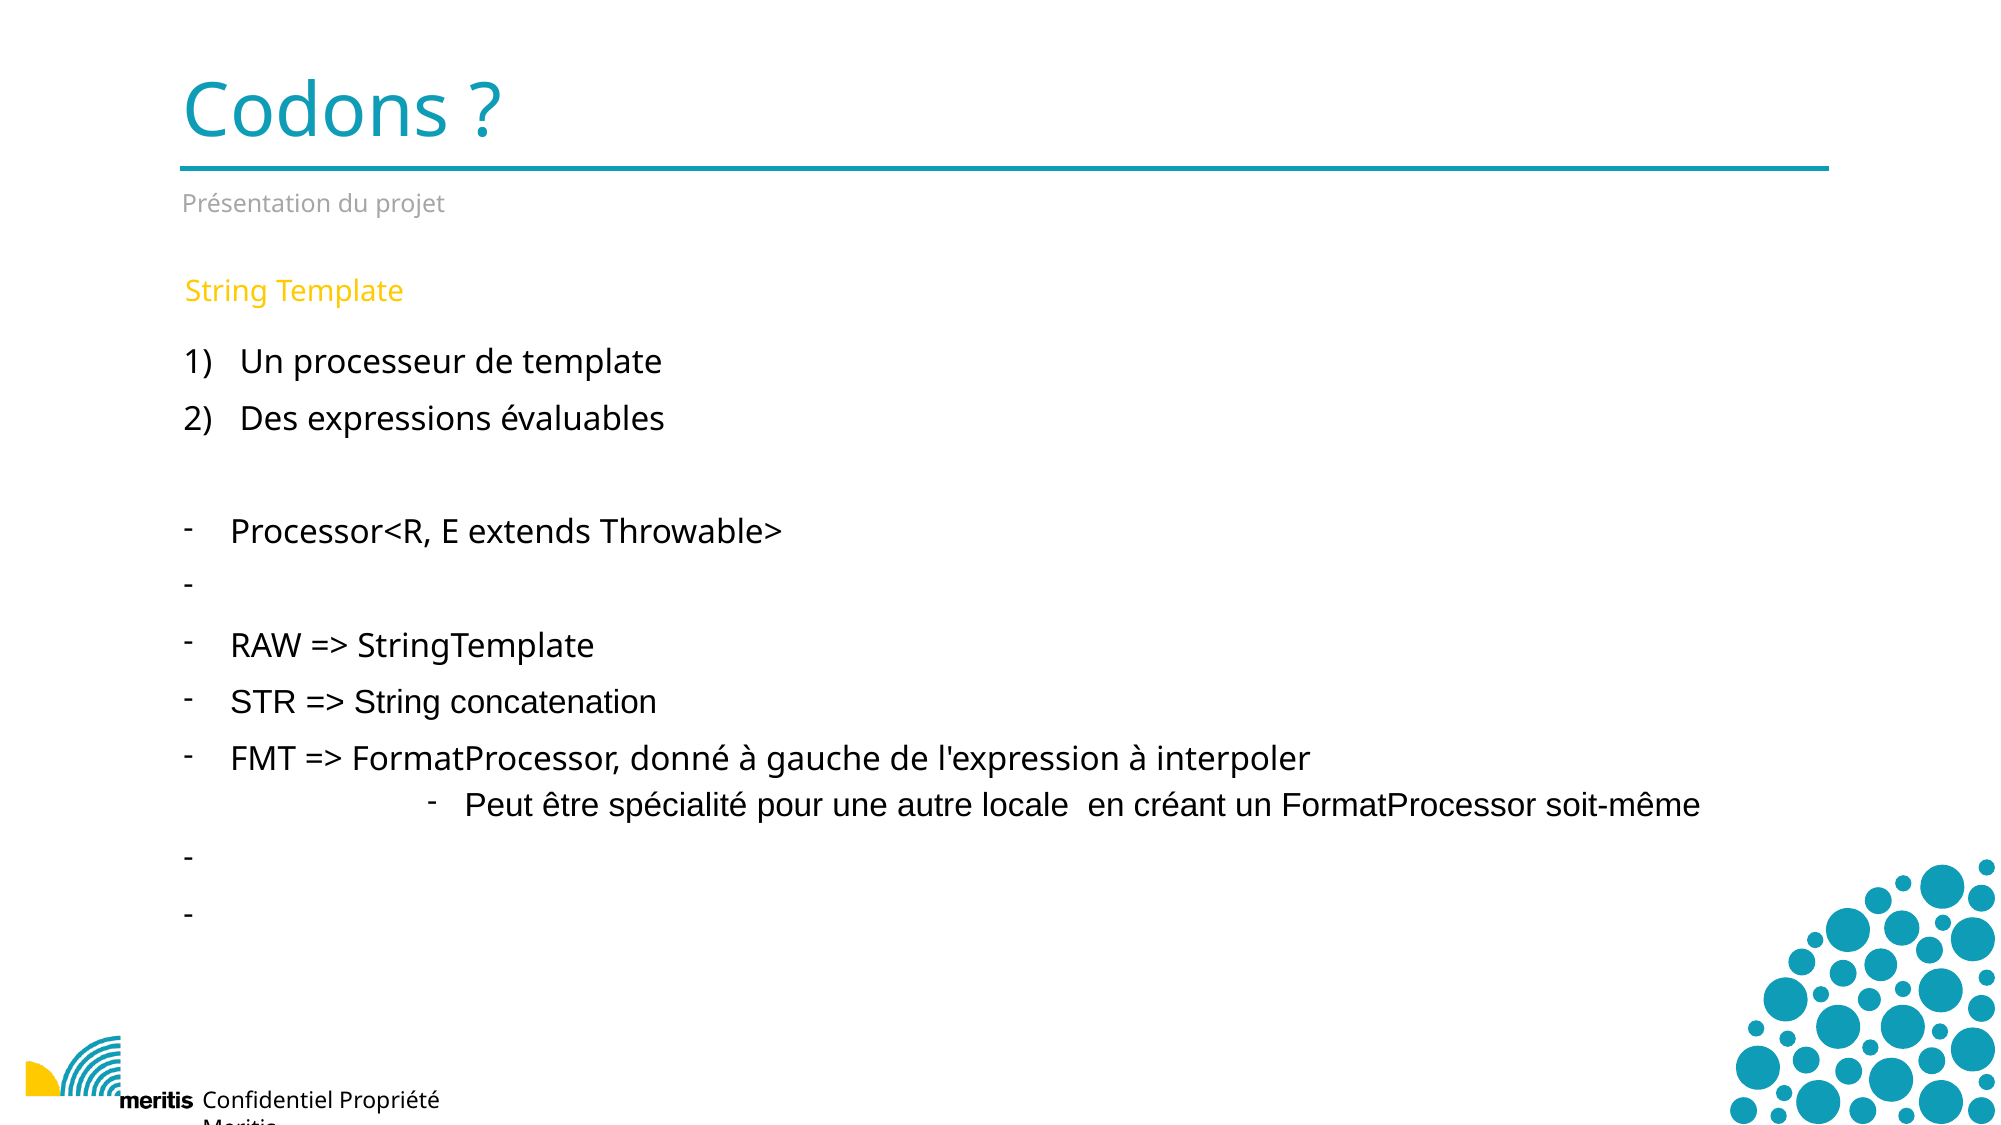

# Codons ?
Présentation du projet
String Template
Un processeur de template
Des expressions évaluables
Processor<R, E extends Throwable>
RAW => StringTemplate
STR => String concatenation
FMT => FormatProcessor, donné à gauche de l'expression à interpoler
Peut être spécialité pour une autre locale  en créant un FormatProcessor soit-même